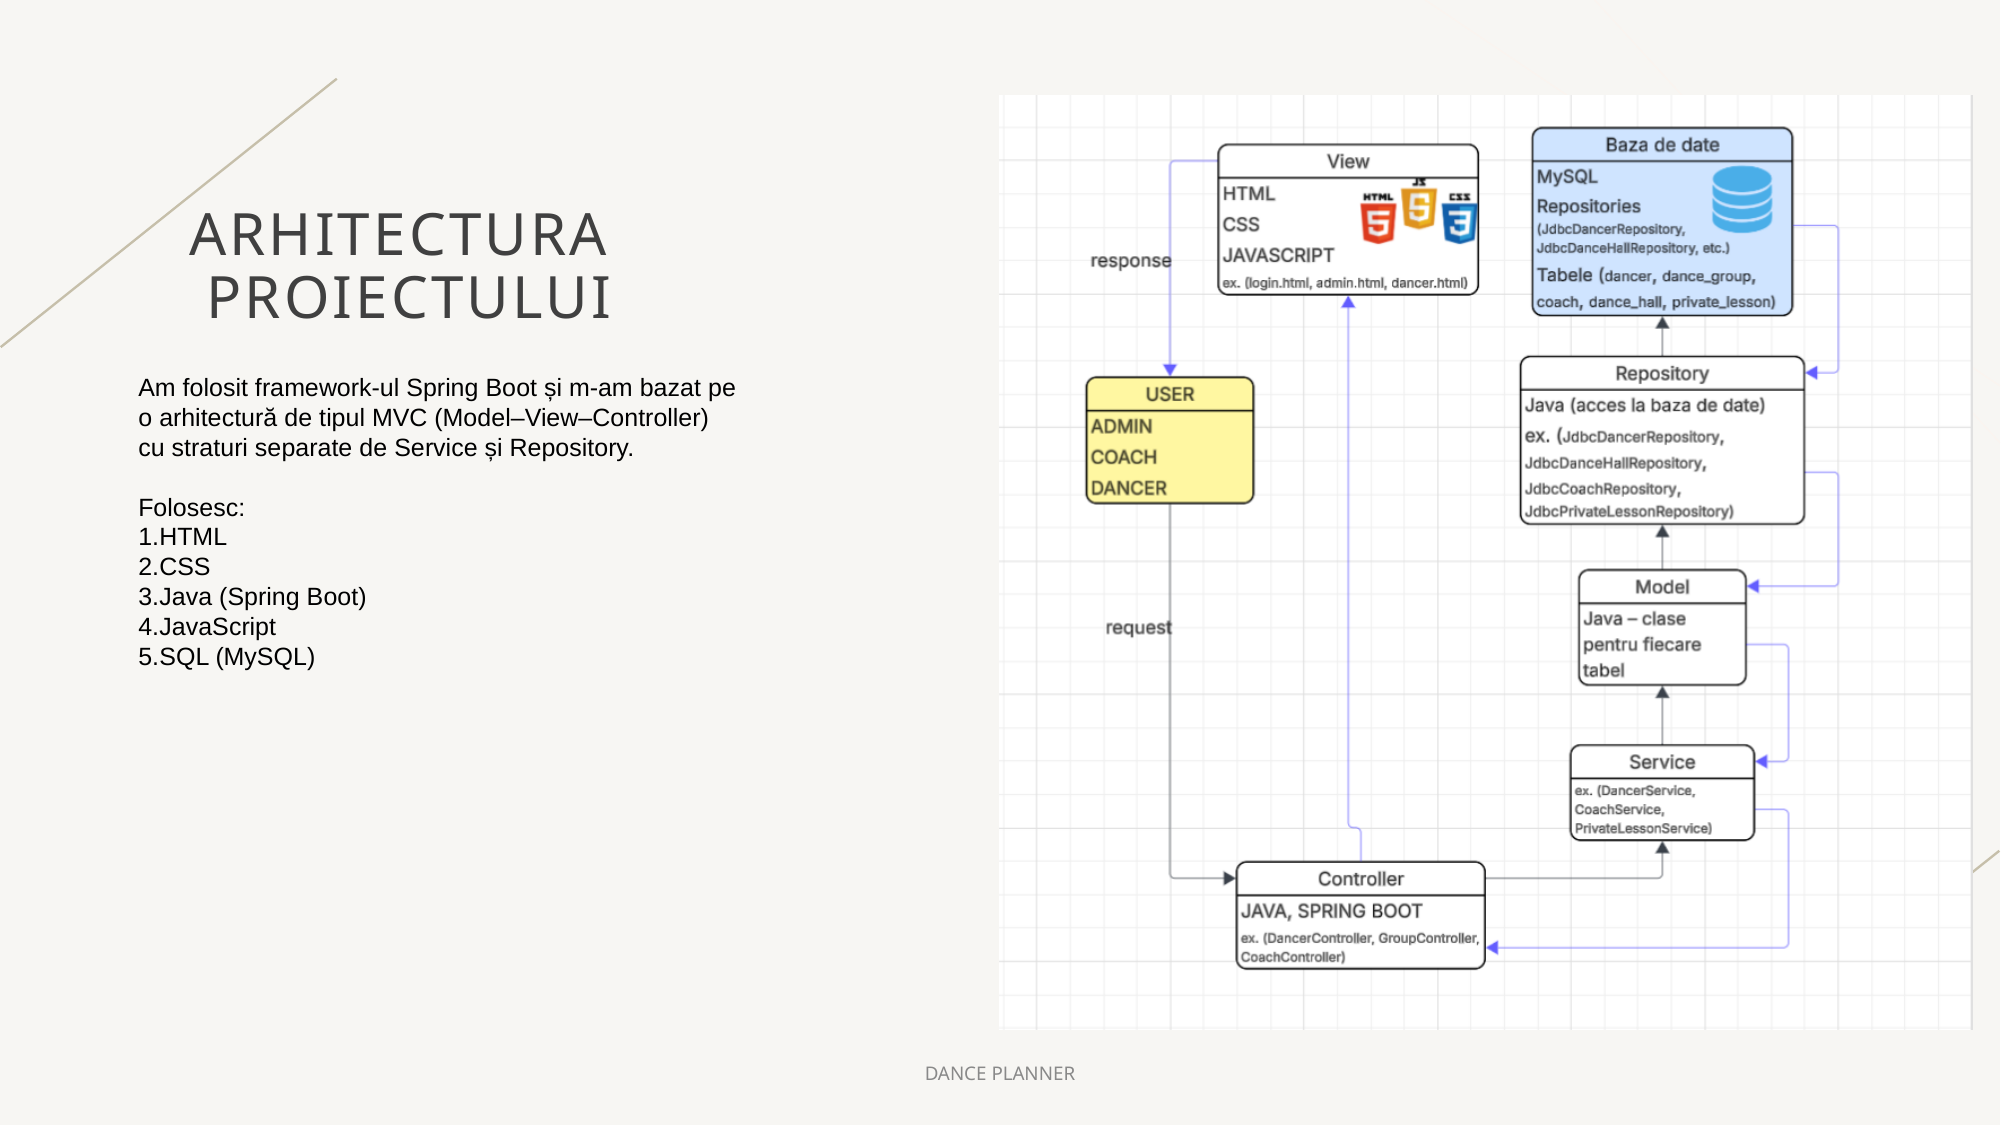

# Arhitectura proiectului
Am folosit framework-ul Spring Boot și m-am bazat pe o arhitectură de tipul MVC (Model–View–Controller) cu straturi separate de Service și Repository.
Folosesc:
HTML
CSS
Java (Spring Boot)
JavaScript
SQL (MySQL)
TARGET AUDIENCE
Our target audience is Gen Z (18-25 years old)
EASY TO USE
Simple design that gives customers the targeted information they need
DANCE PLANNER